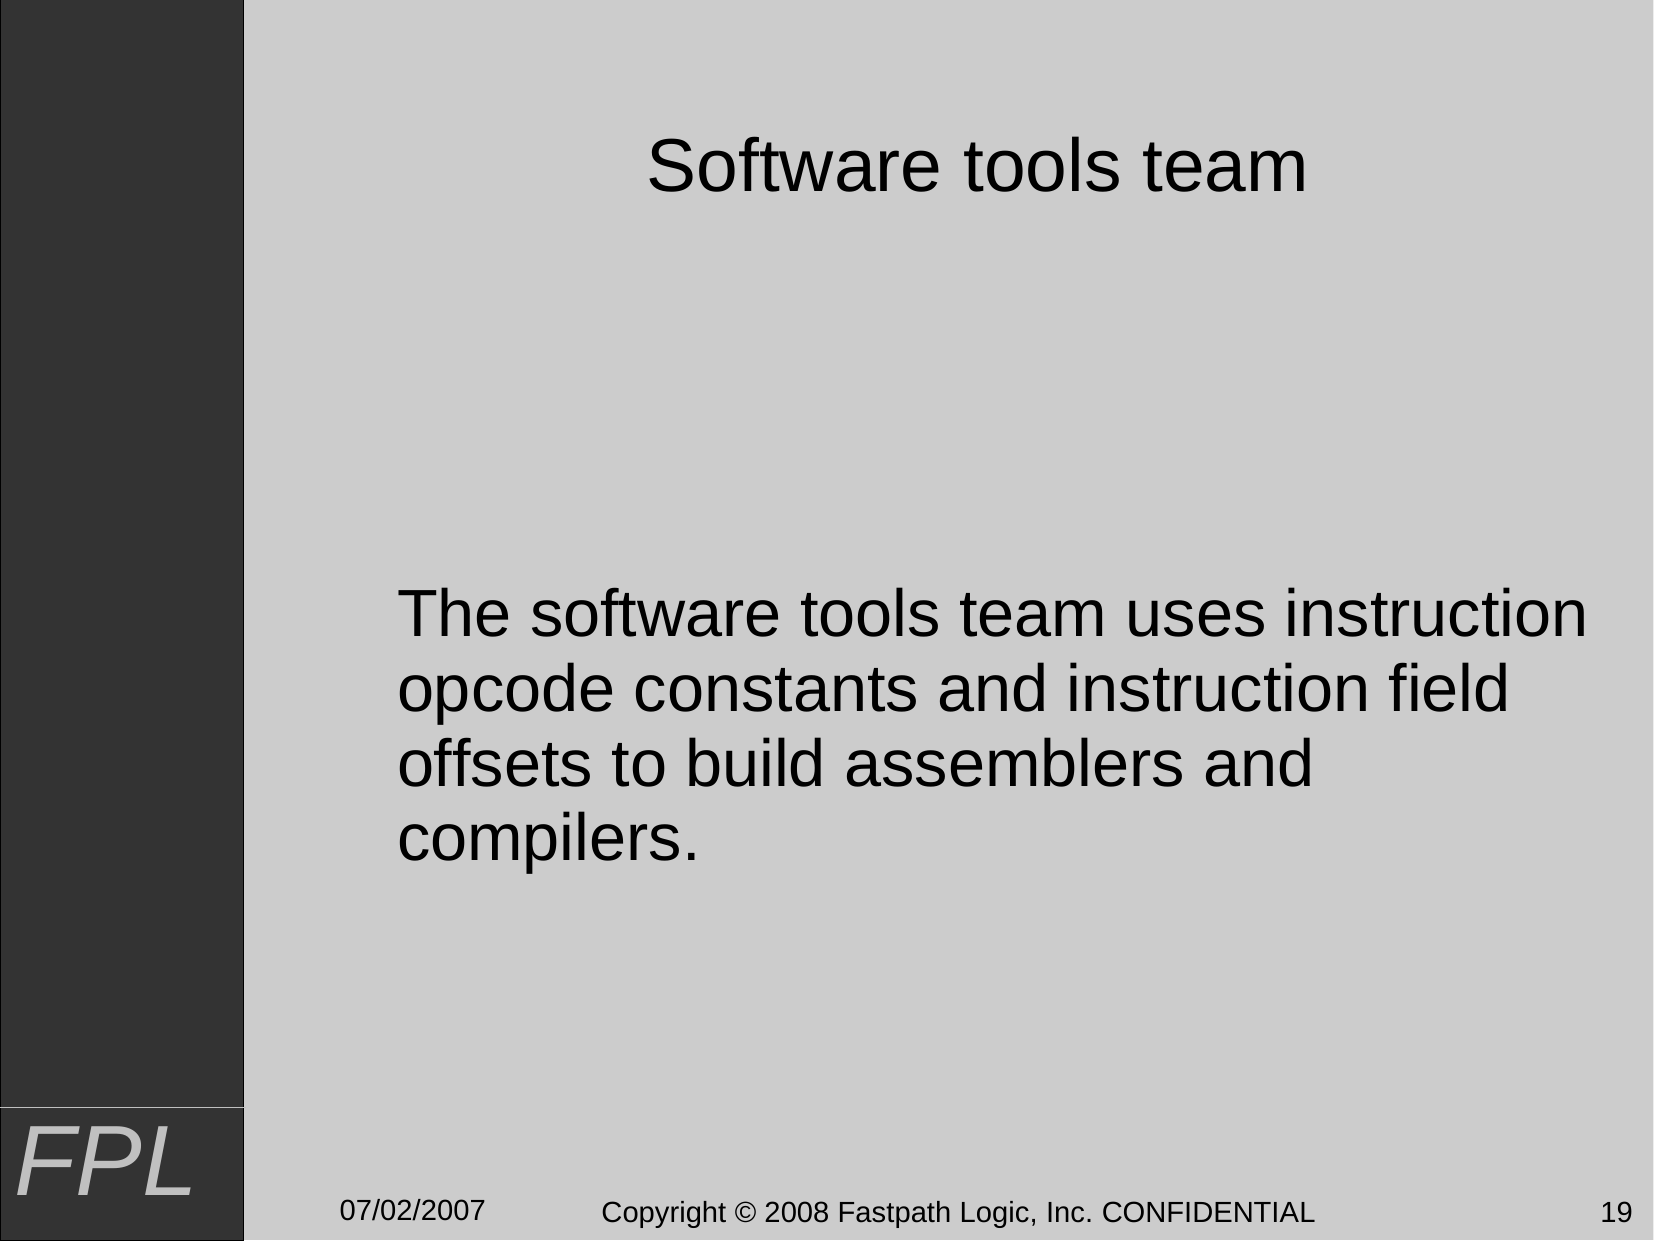

# Software tools team
The software tools team uses instruction opcode constants and instruction field offsets to build assemblers and compilers.
07/02/2007
19
© 2007 FASTPATH LOGIC INC.